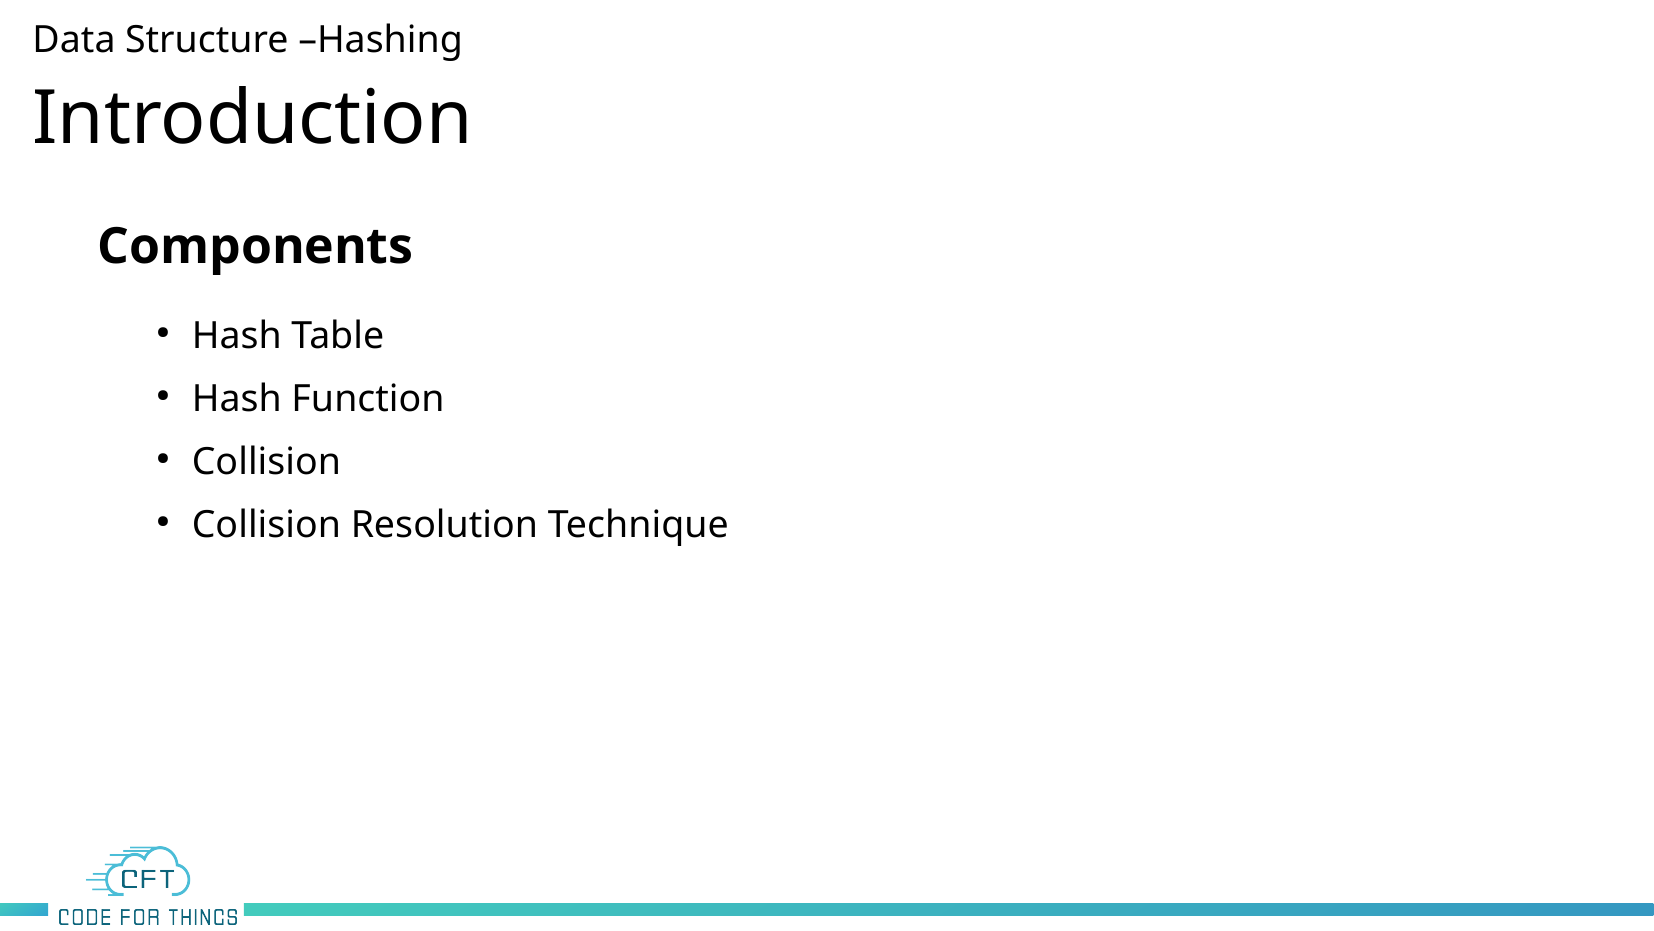

# Data Structure –Hashing Introduction
Components
Hash Table
Hash Function
Collision
Collision Resolution Technique